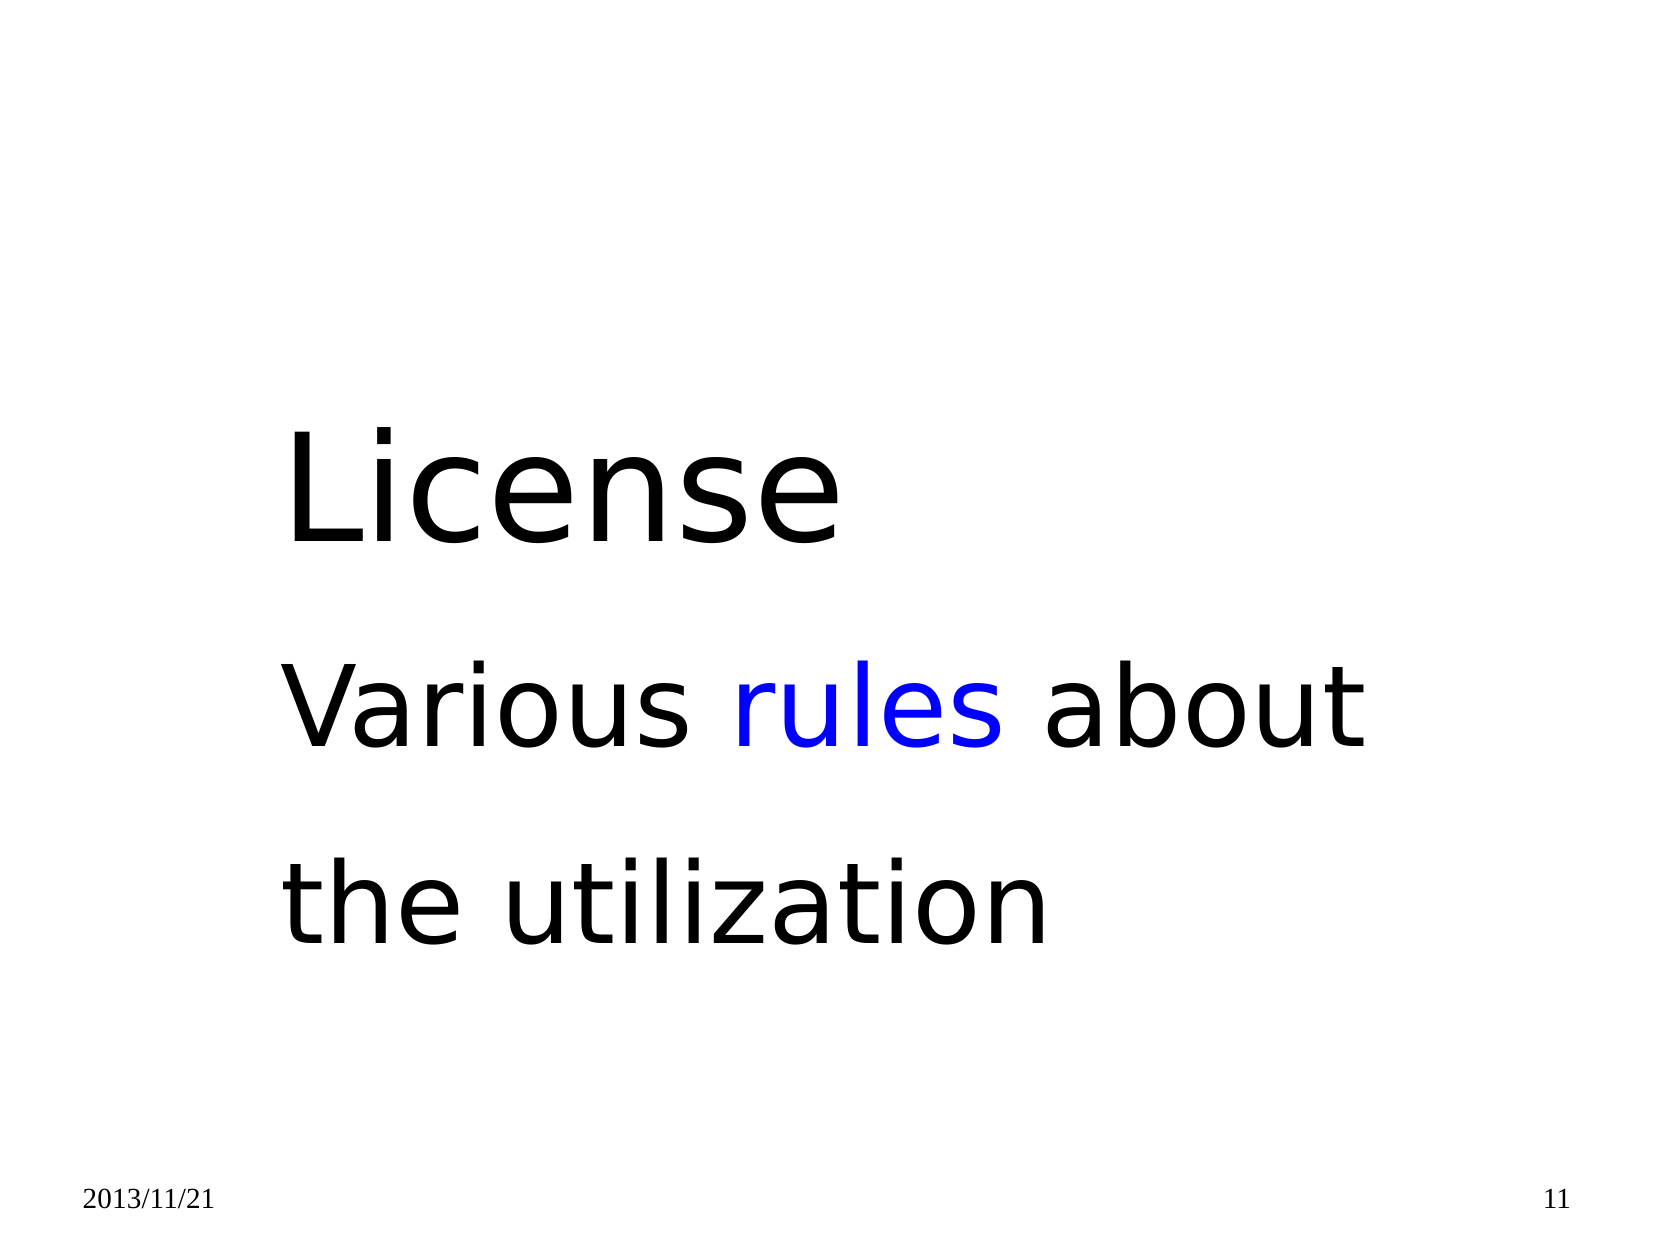

License
Various rules about the utilization
2013/11/21
11